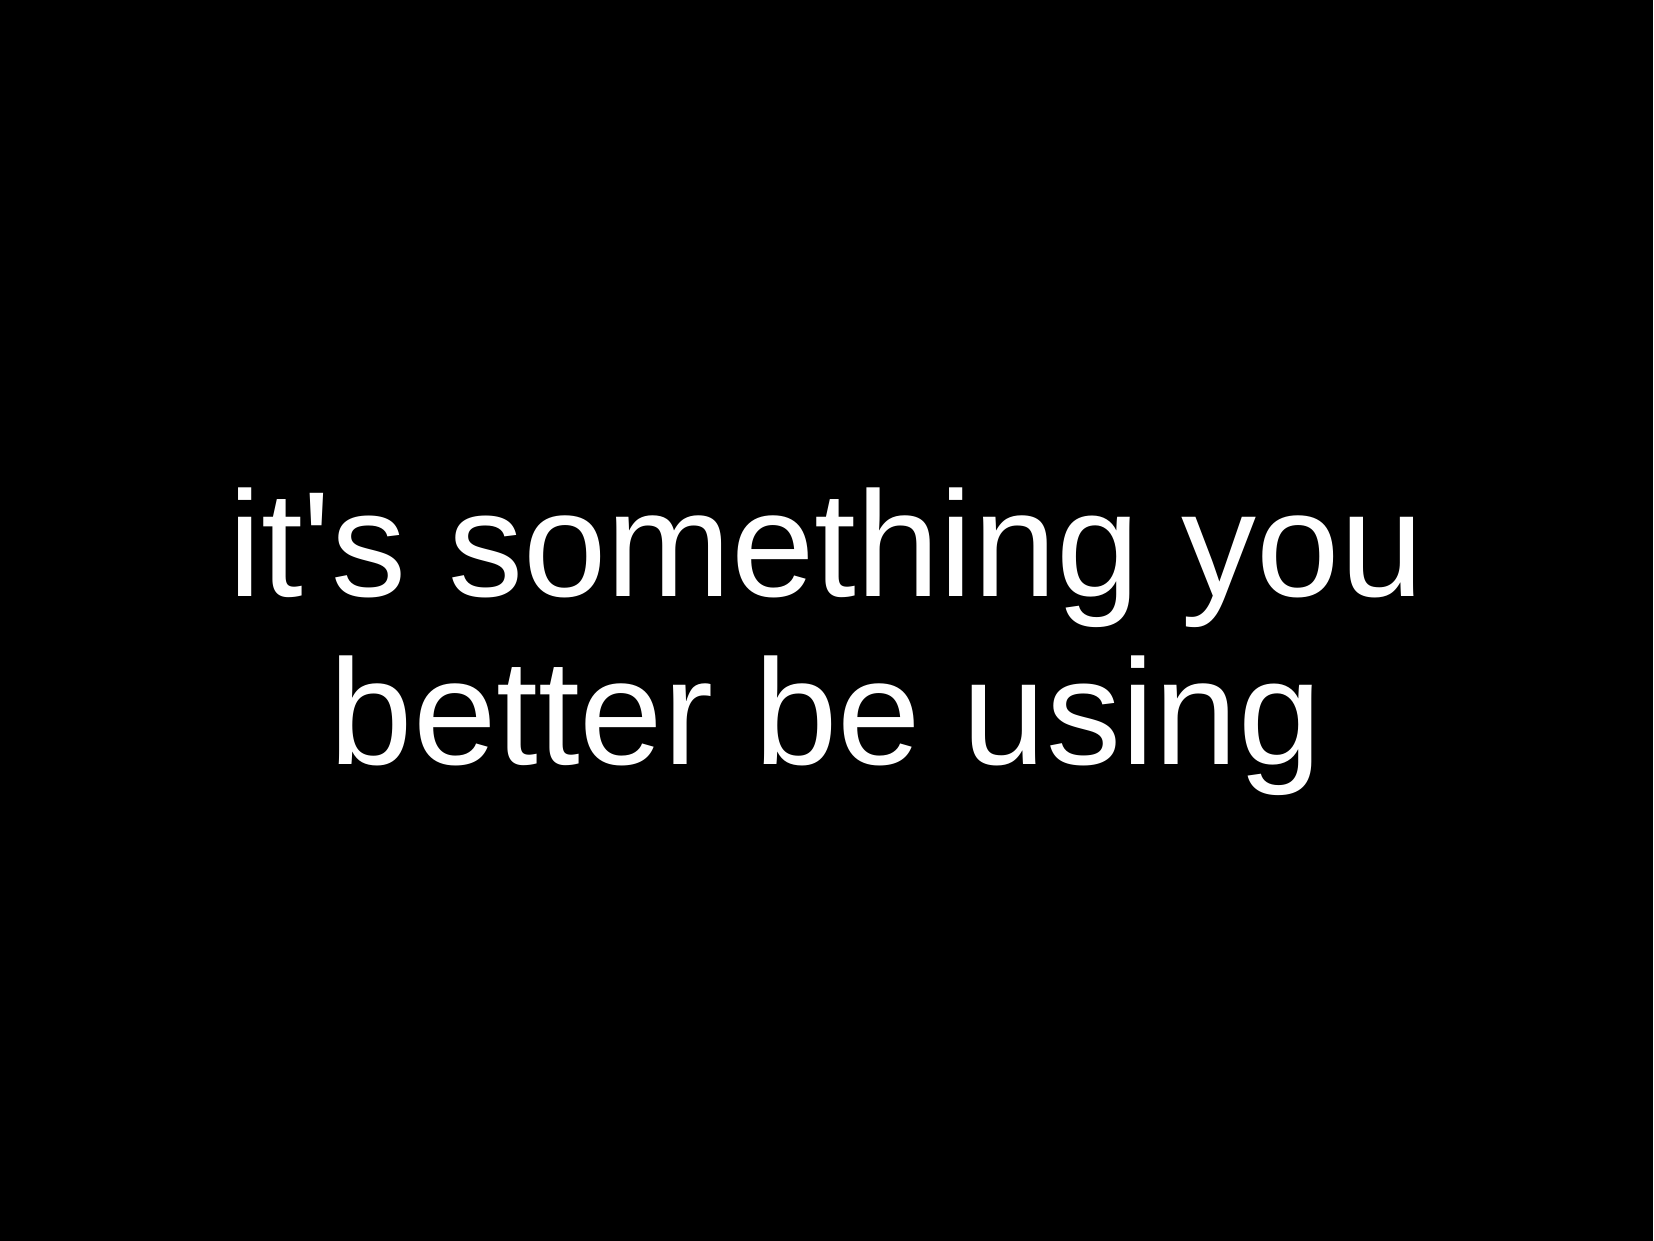

# it's something you better be using